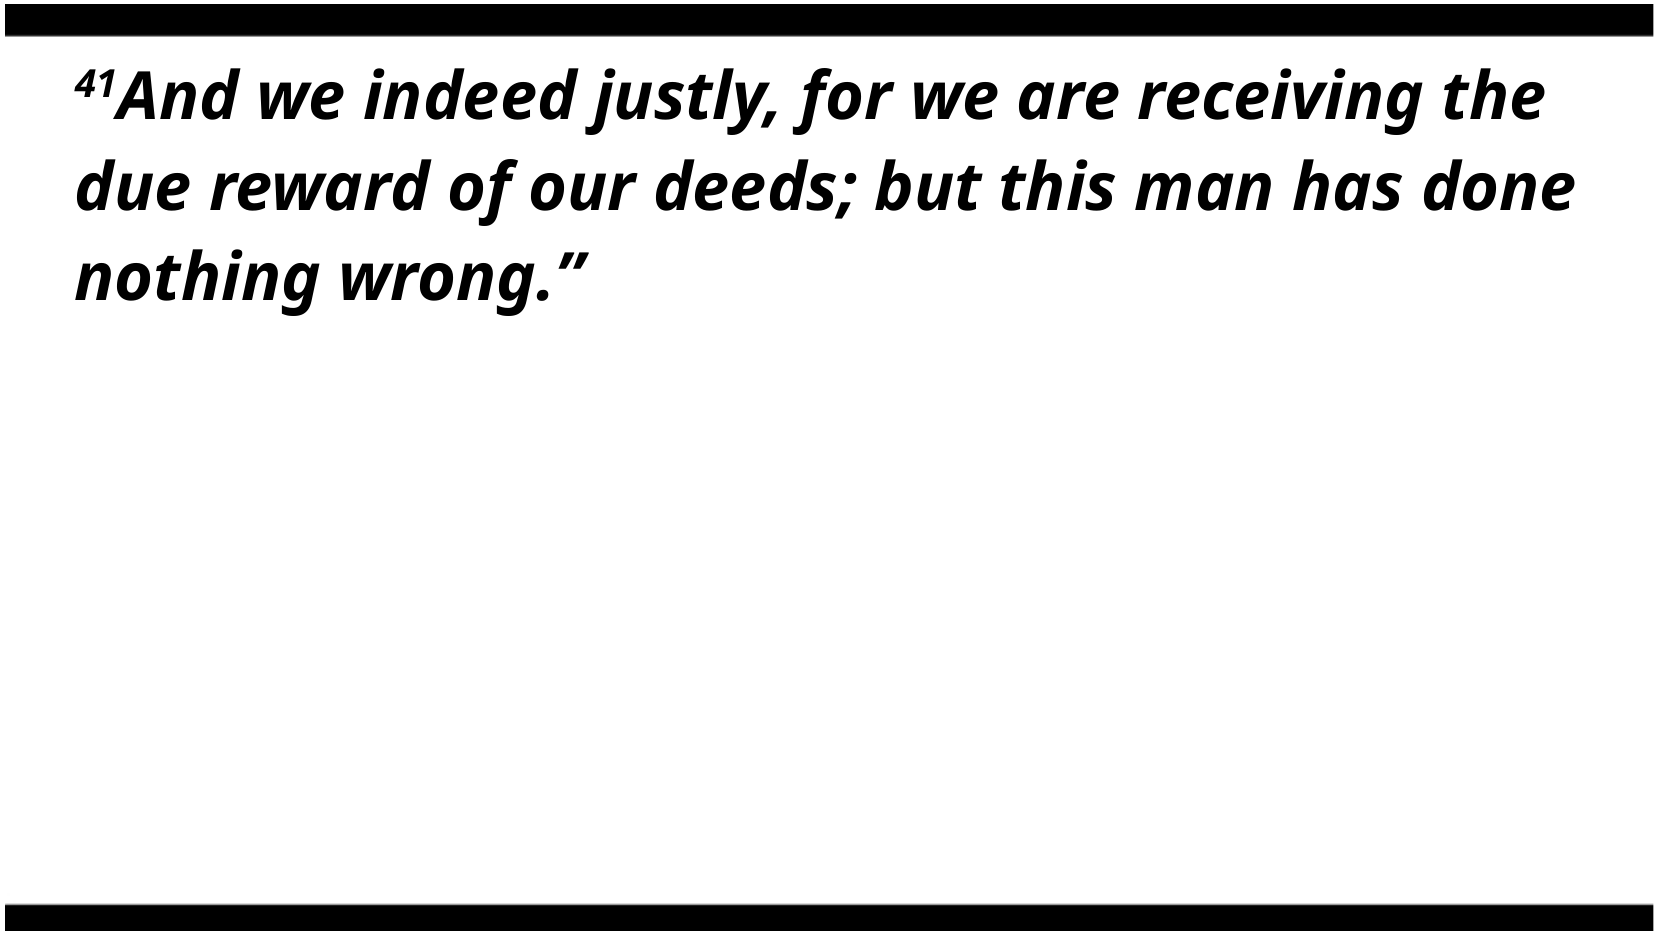

41And we indeed justly, for we are receiving the due reward of our deeds; but this man has done nothing wrong.”